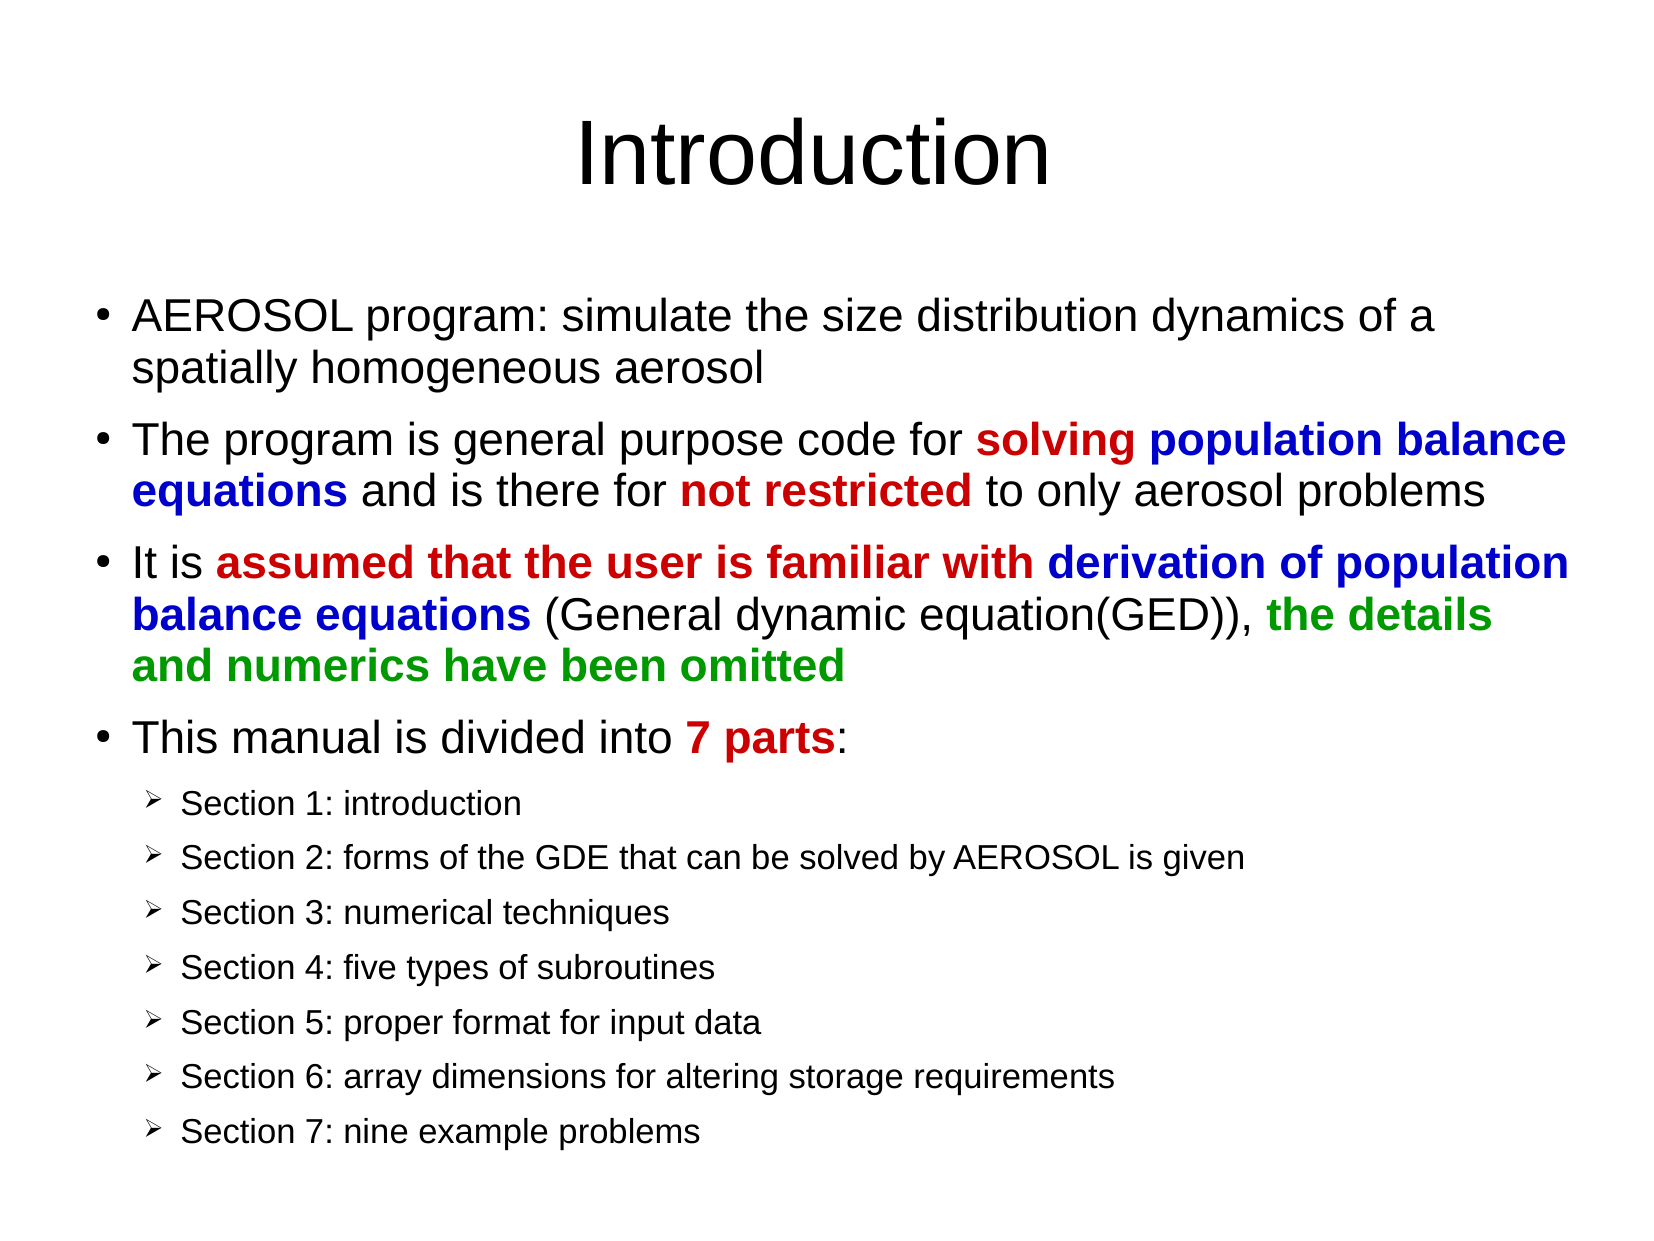

# Introduction
AEROSOL program: simulate the size distribution dynamics of a spatially homogeneous aerosol
The program is general purpose code for solving population balance equations and is there for not restricted to only aerosol problems
It is assumed that the user is familiar with derivation of population balance equations (General dynamic equation(GED)), the details and numerics have been omitted
This manual is divided into 7 parts:
Section 1: introduction
Section 2: forms of the GDE that can be solved by AEROSOL is given
Section 3: numerical techniques
Section 4: five types of subroutines
Section 5: proper format for input data
Section 6: array dimensions for altering storage requirements
Section 7: nine example problems